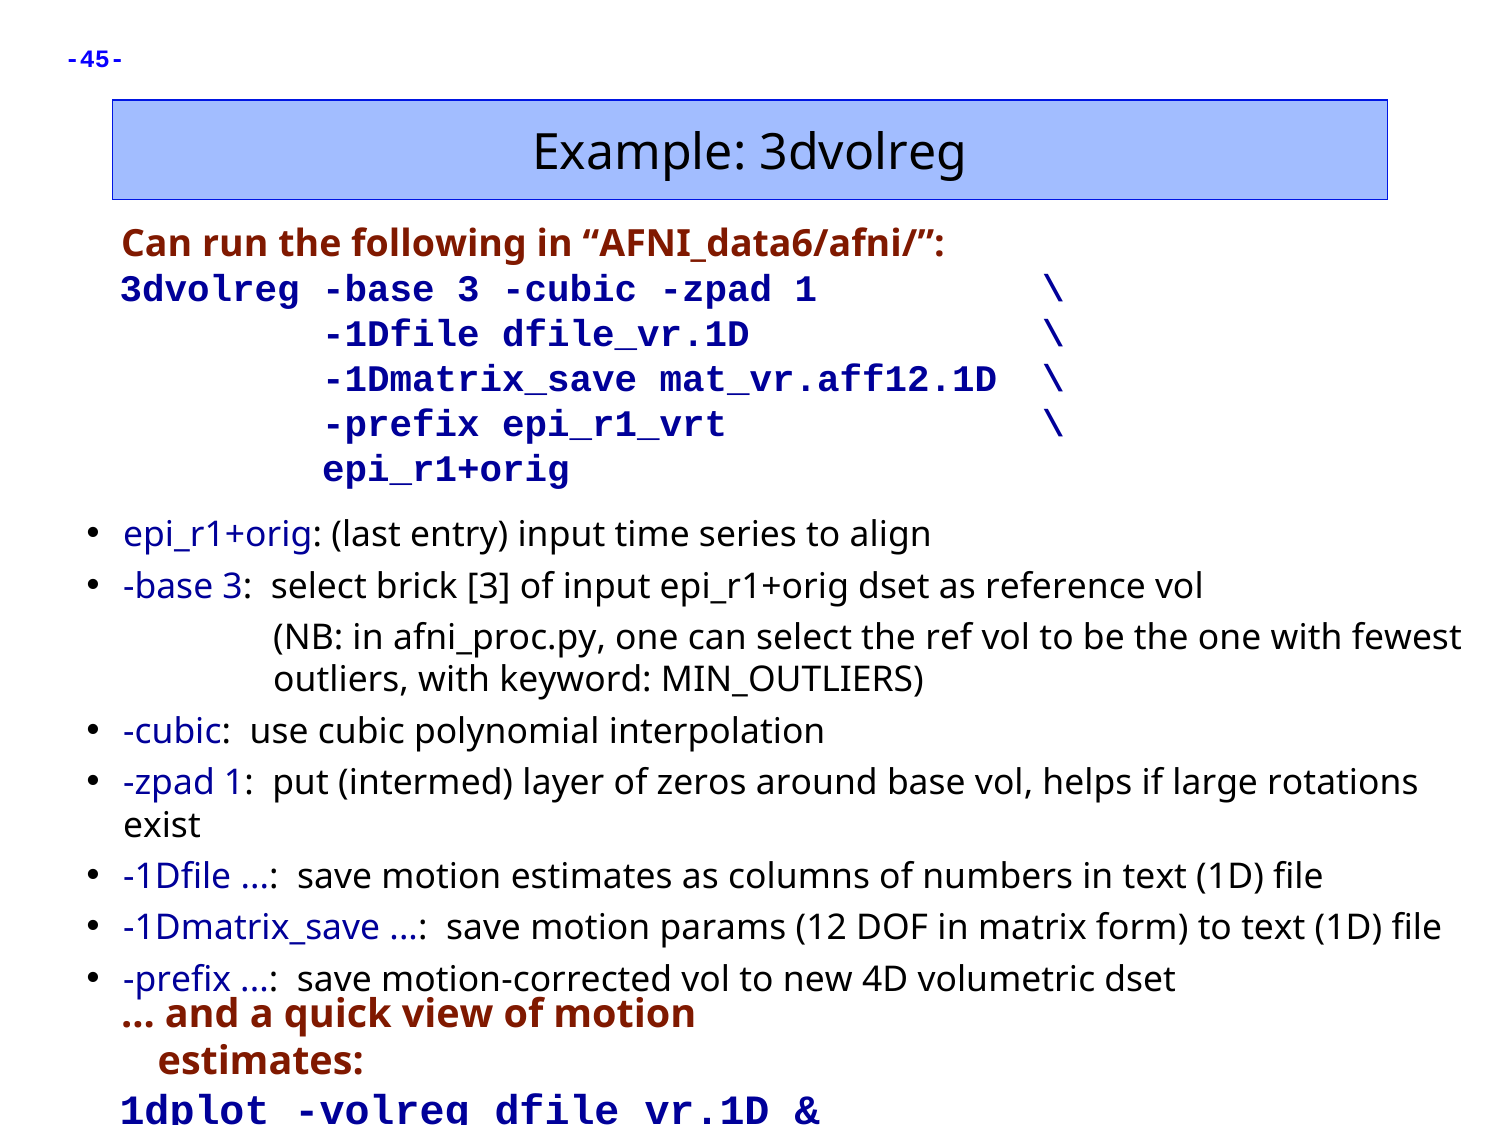

Example: 3dvolreg
Can run the following in “AFNI_data6/afni/”:
3dvolreg -base 3 -cubic -zpad 1 \
 -1Dfile dfile_vr.1D \
 -1Dmatrix_save mat_vr.aff12.1D \
 -prefix epi_r1_vrt \
 epi_r1+orig
epi_r1+orig: (last entry) input time series to align
-base 3: select brick [3] of input epi_r1+orig dset as reference vol
(NB: in afni_proc.py, one can select the ref vol to be the one with fewest outliers, with keyword: MIN_OUTLIERS)
-cubic: use cubic polynomial interpolation
-zpad 1: put (intermed) layer of zeros around base vol, helps if large rotations exist
-1Dfile ...: save motion estimates as columns of numbers in text (1D) file
-1Dmatrix_save ...: save motion params (12 DOF in matrix form) to text (1D) file
-prefix ...: save motion-corrected vol to new 4D volumetric dset
... and a quick view of motion estimates:
1dplot -volreg dfile_vr.1D &